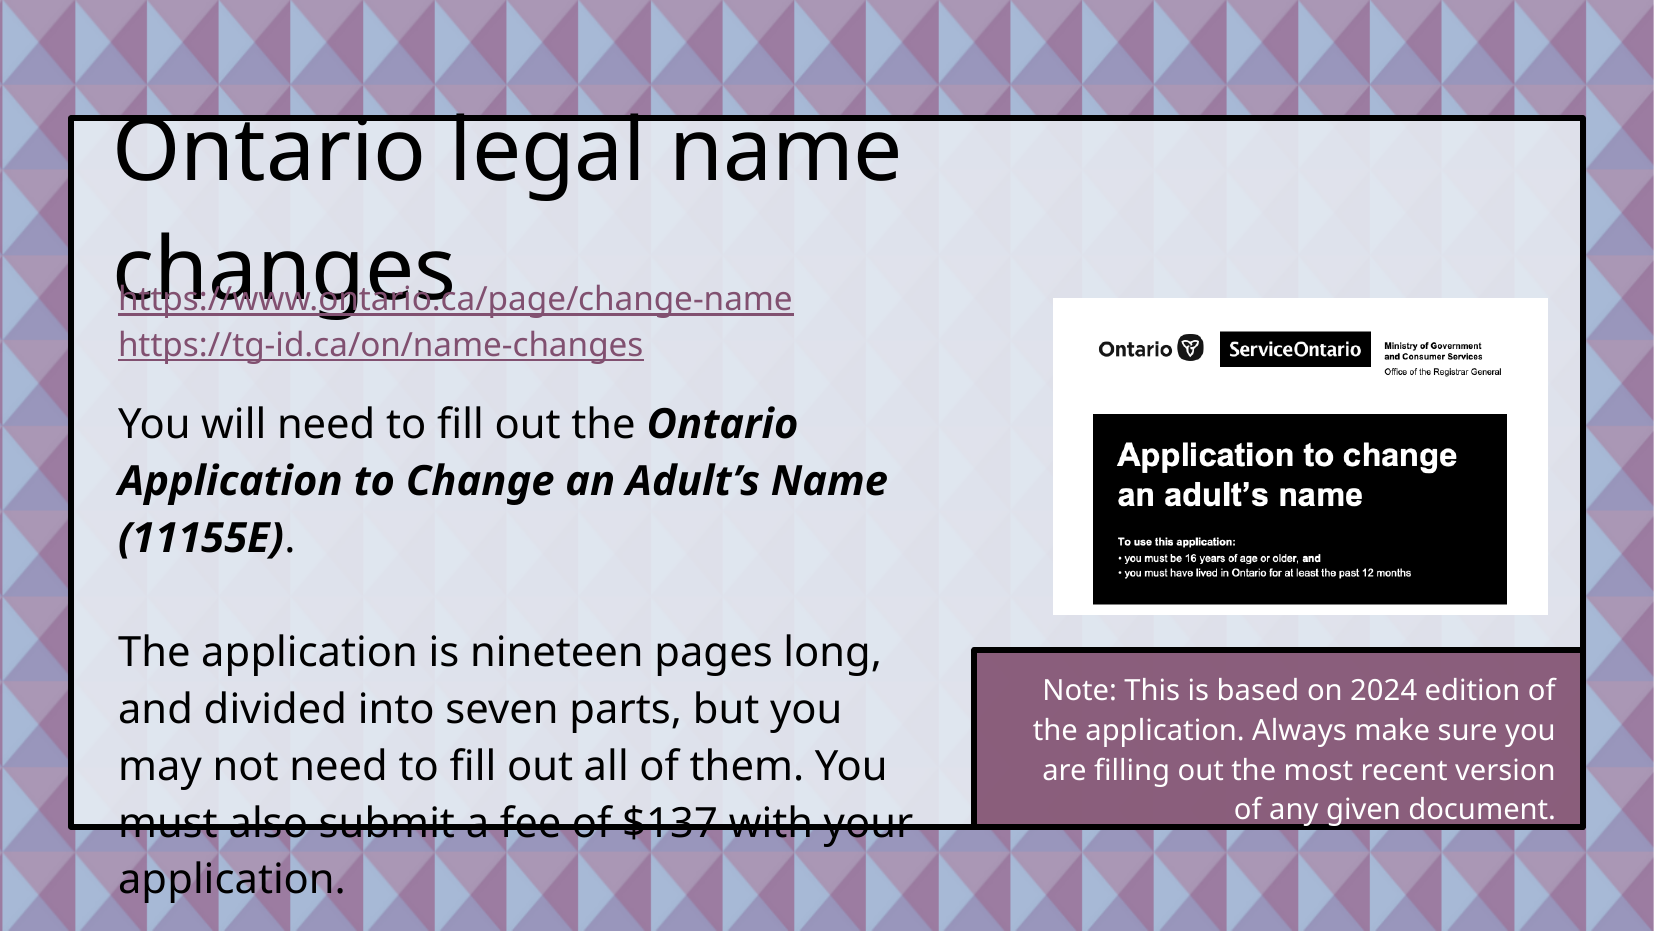

# Ontario legal name changes
https://www.ontario.ca/page/change-name
https://tg-id.ca/on/name-changes
You will need to fill out the Ontario Application to Change an Adult’s Name (11155E).
The application is nineteen pages long, and divided into seven parts, but you may not need to fill out all of them. You must also submit a fee of $137 with your application.
Note: This is based on 2024 edition of the application. Always make sure you are filling out the most recent version of any given document.